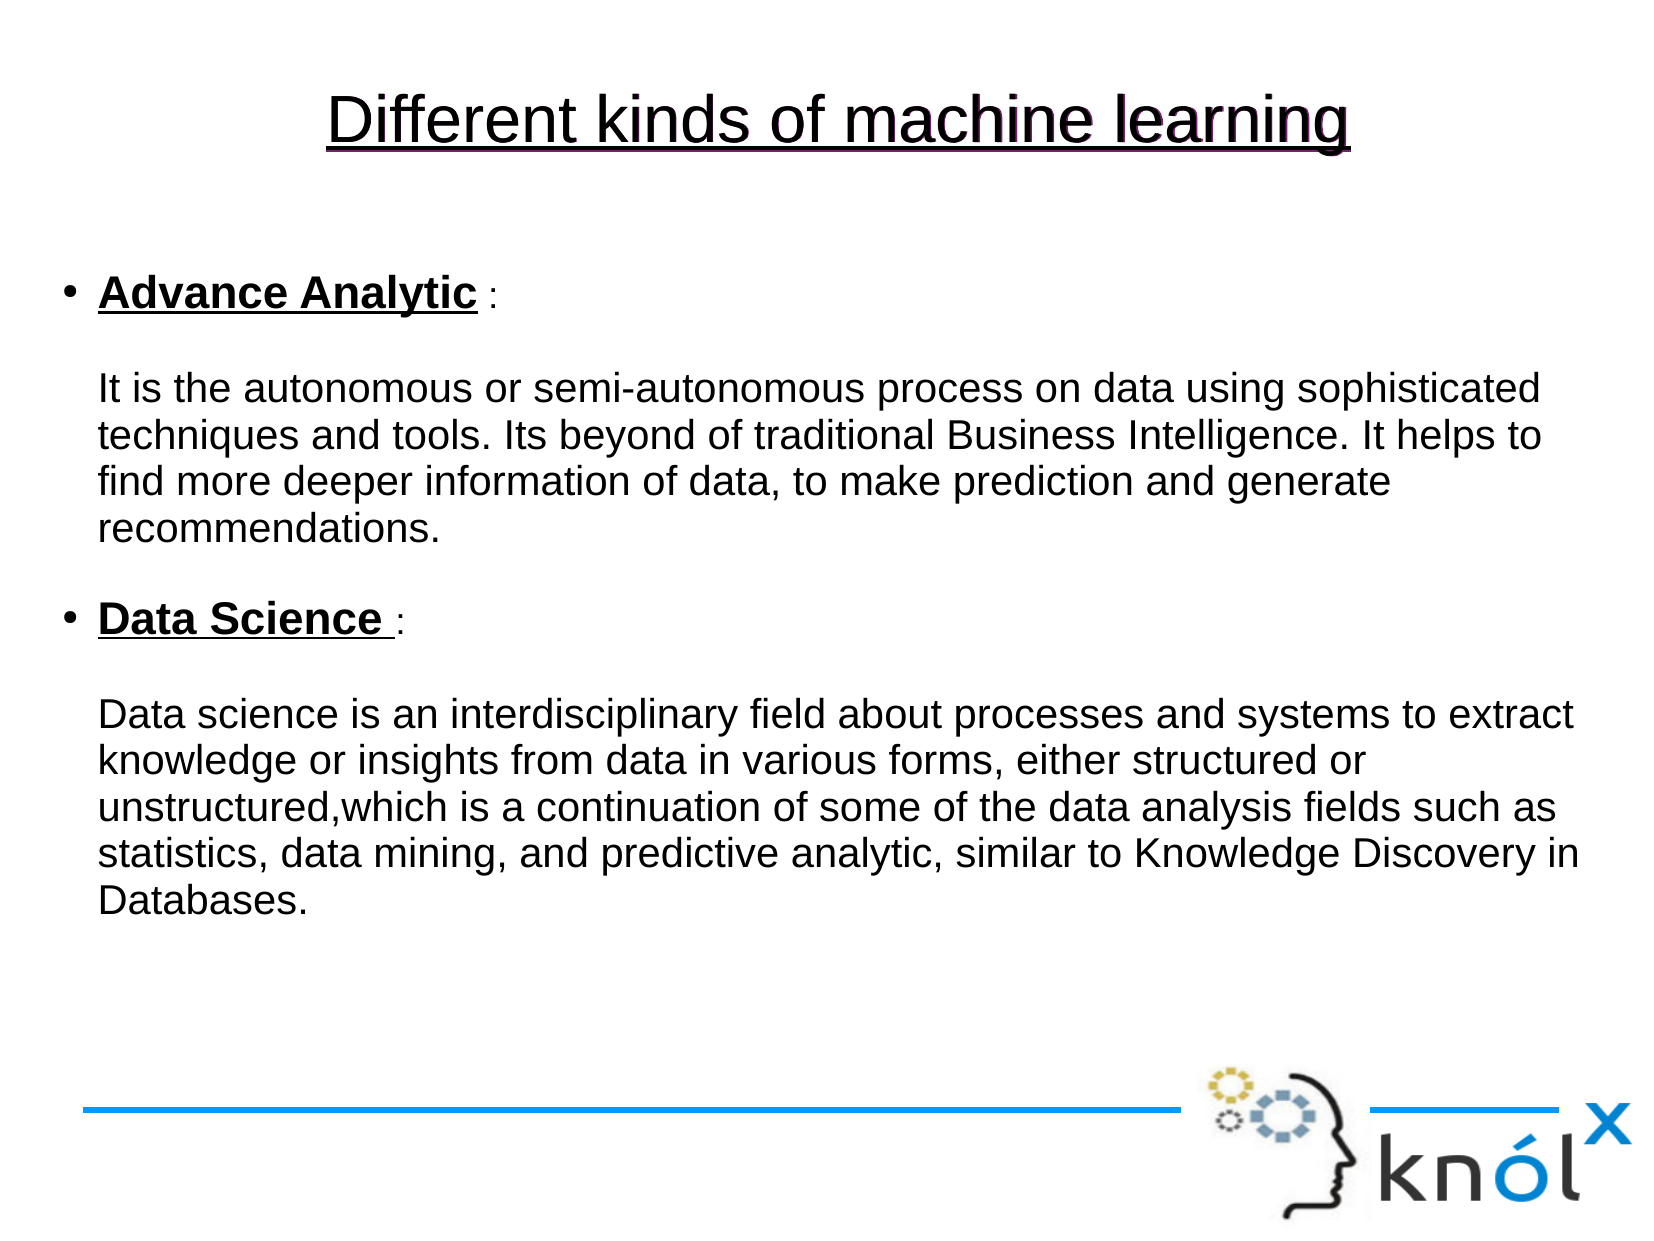

# Different kinds of machine learning
Advance Analytic :
It is the autonomous or semi-autonomous process on data using sophisticated techniques and tools. Its beyond of traditional Business Intelligence. It helps to find more deeper information of data, to make prediction and generate recommendations.
Data Science :
Data science is an interdisciplinary field about processes and systems to extract knowledge or insights from data in various forms, either structured or unstructured,which is a continuation of some of the data analysis fields such as statistics, data mining, and predictive analytic, similar to Knowledge Discovery in Databases.